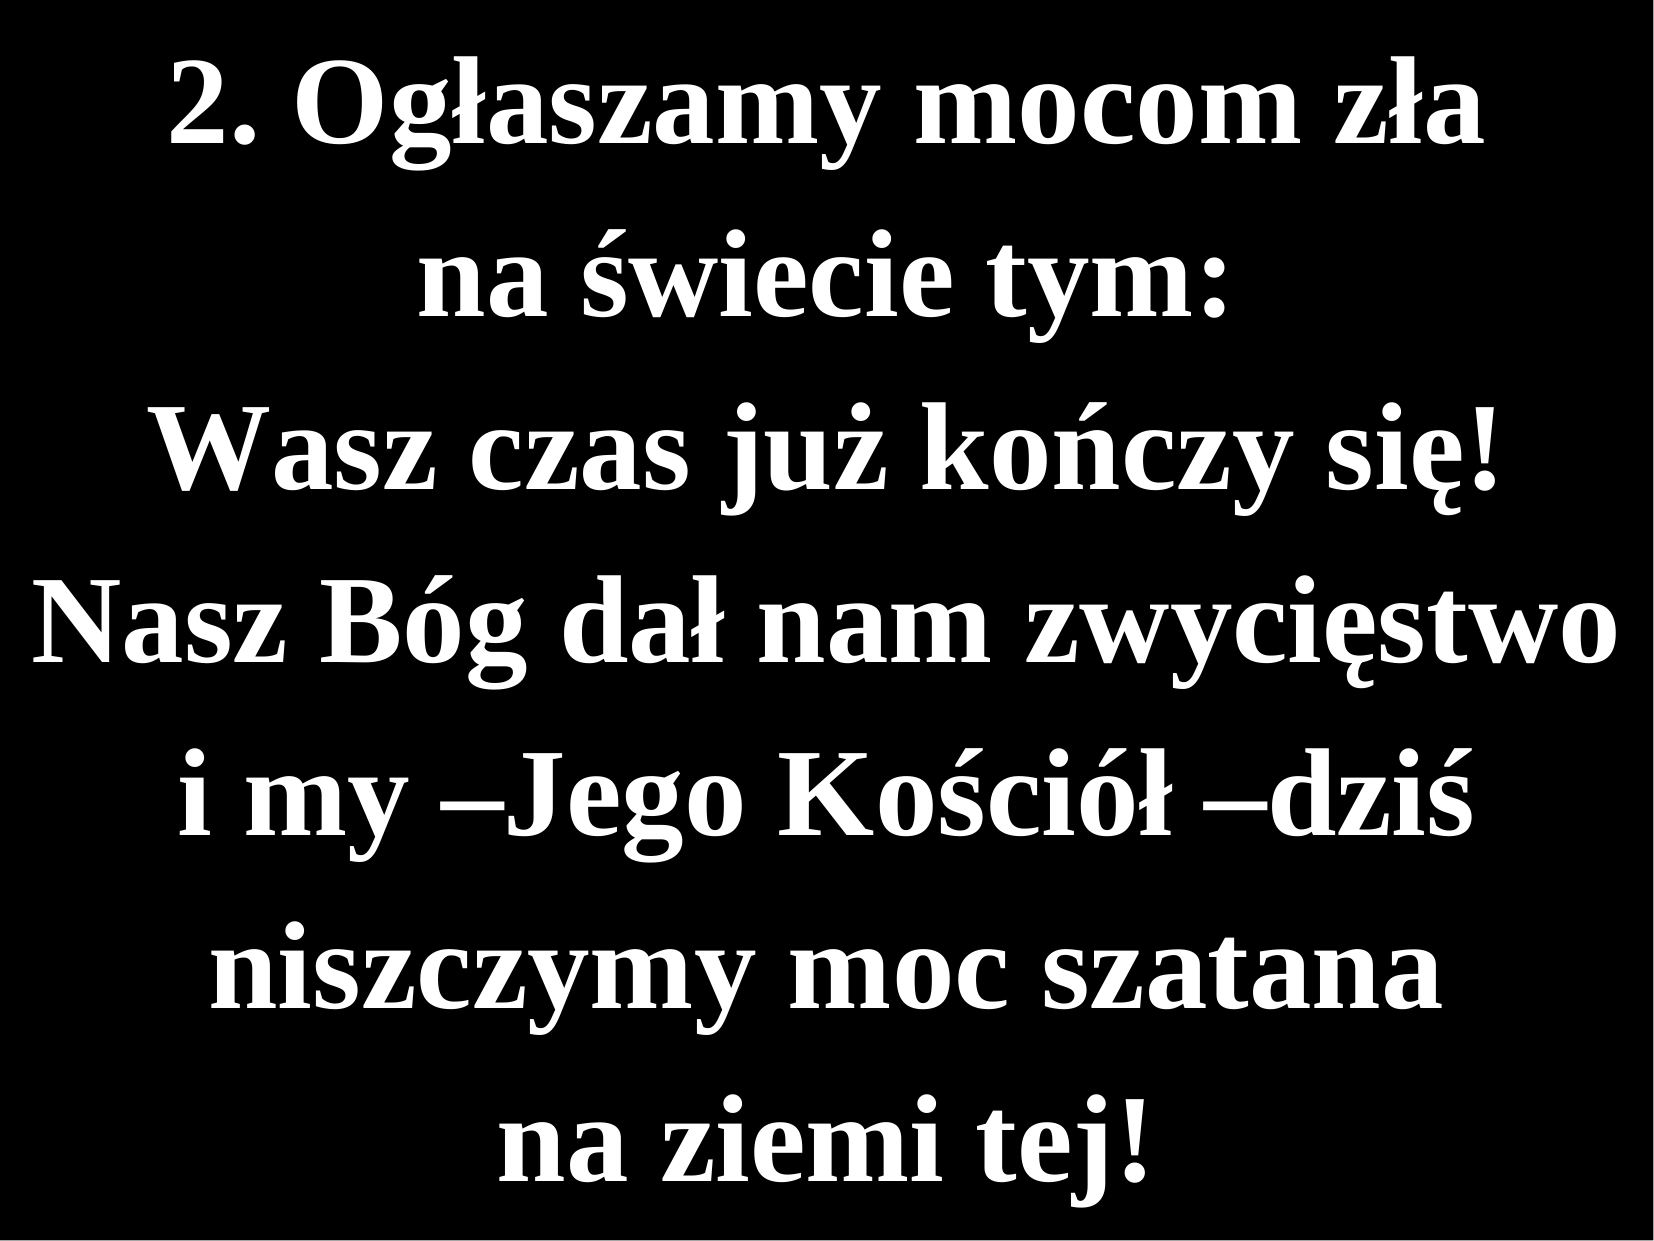

# 2. Ogłaszamy mocom zła ppp na świecie tym: ppp Wasz czas już kończy się! ppp Nasz Bóg dał nam zwycięstwo ppp i my –Jego Kościół –dziś ppp niszczymy moc szatana ppp na ziemi tej!